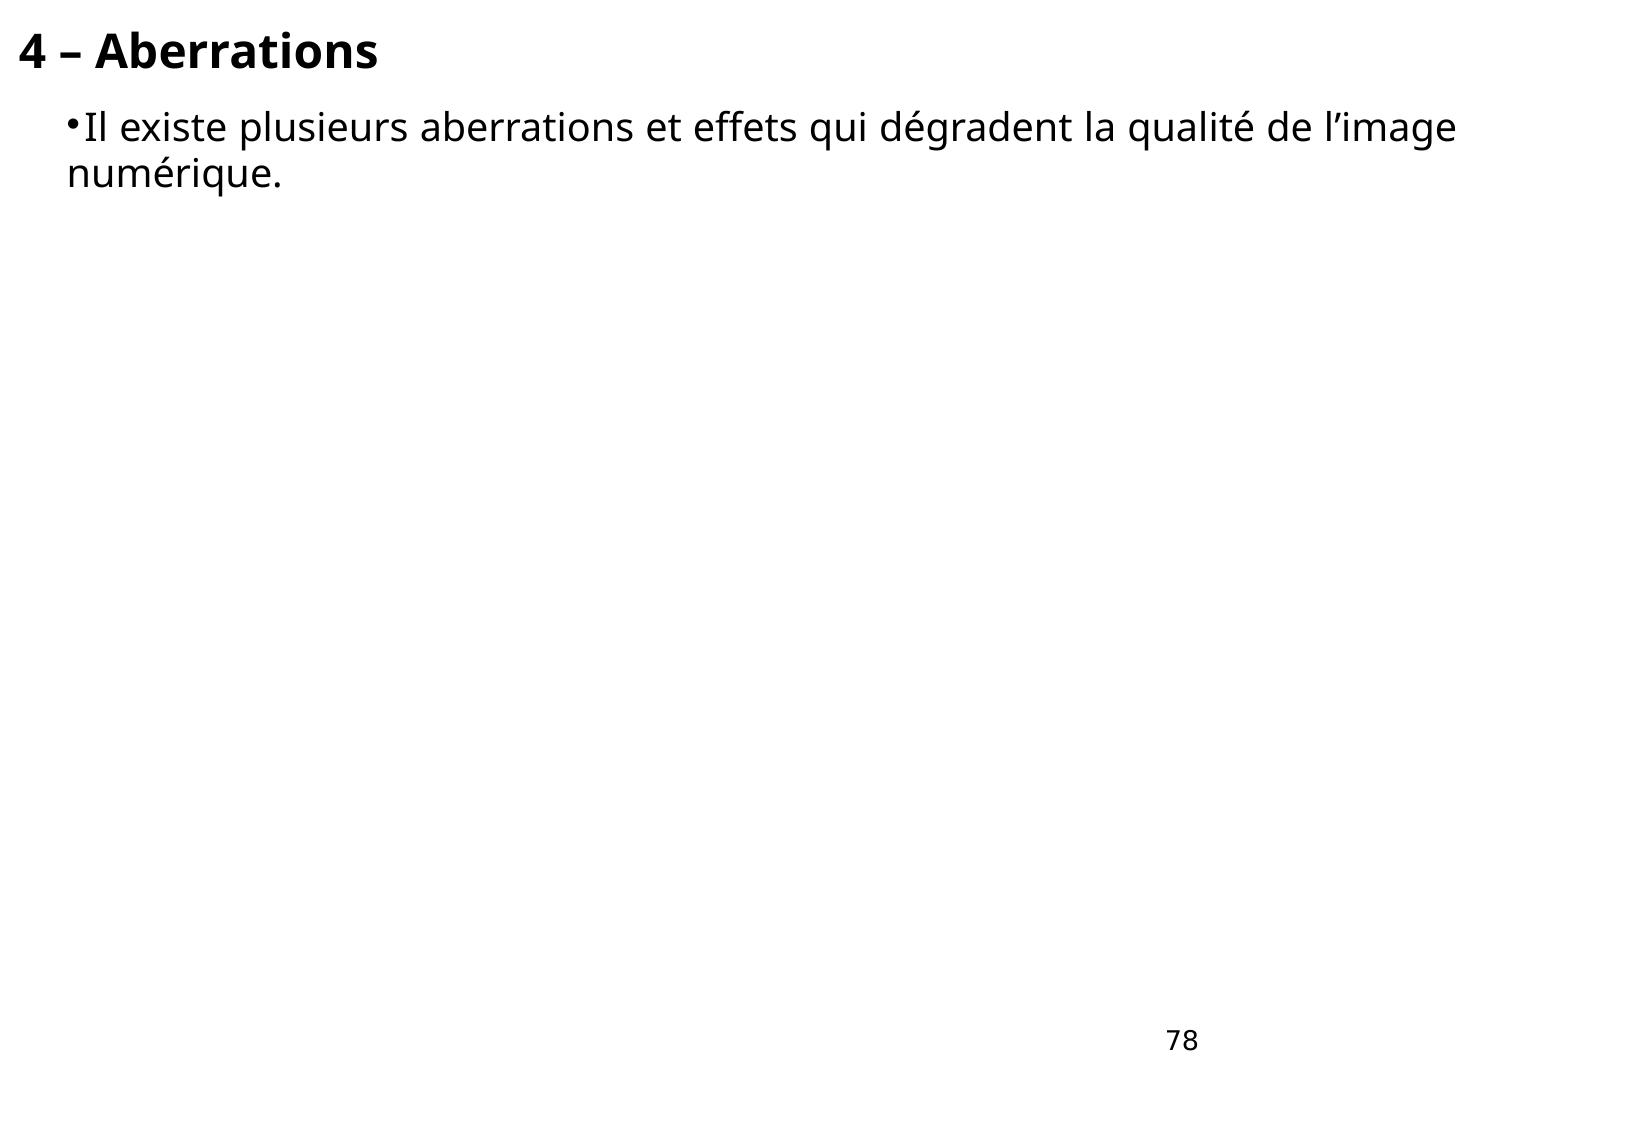

4 – Aberrations
Il existe plusieurs aberrations et effets qui dégradent la qualité de l’image numérique.